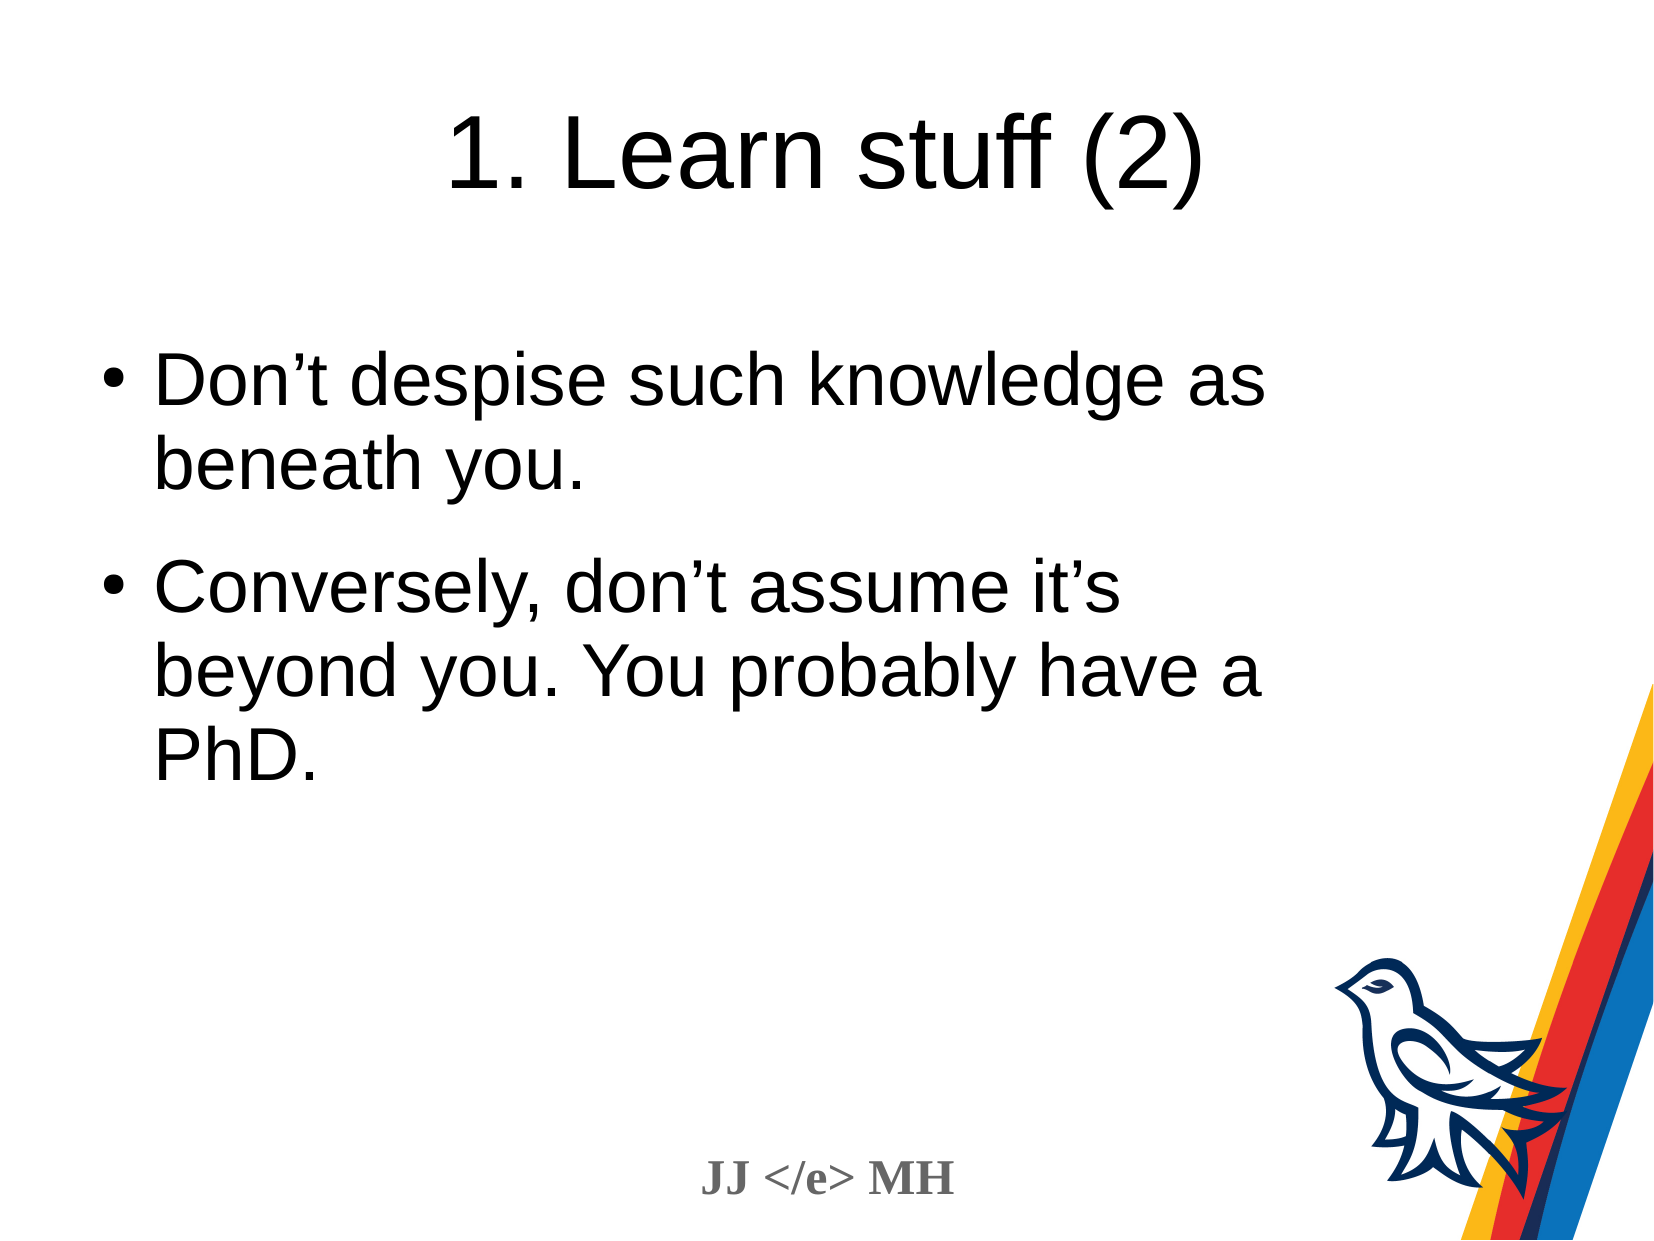

# 1. Learn stuff (2)
Don’t despise such knowledge as beneath you.
Conversely, don’t assume it’s beyond you. You probably have a PhD.